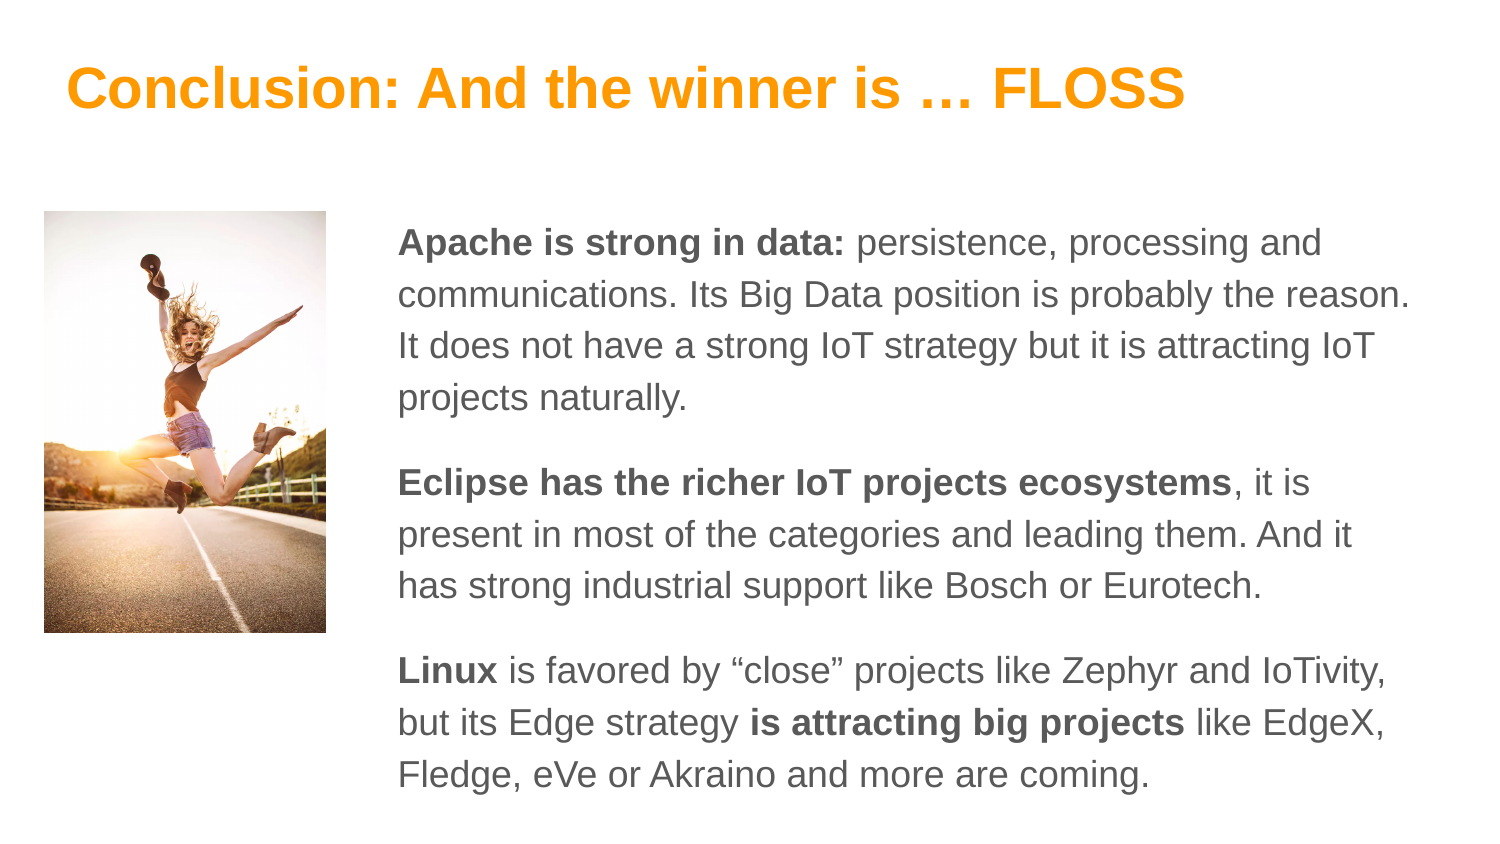

# Conclusion: And the winner is … FLOSS
Apache is strong in data: persistence, processing and communications. Its Big Data position is probably the reason. It does not have a strong IoT strategy but it is attracting IoT projects naturally.
Eclipse has the richer IoT projects ecosystems, it is present in most of the categories and leading them. And it has strong industrial support like Bosch or Eurotech.
Linux is favored by “close” projects like Zephyr and IoTivity, but its Edge strategy is attracting big projects like EdgeX, Fledge, eVe or Akraino and more are coming.